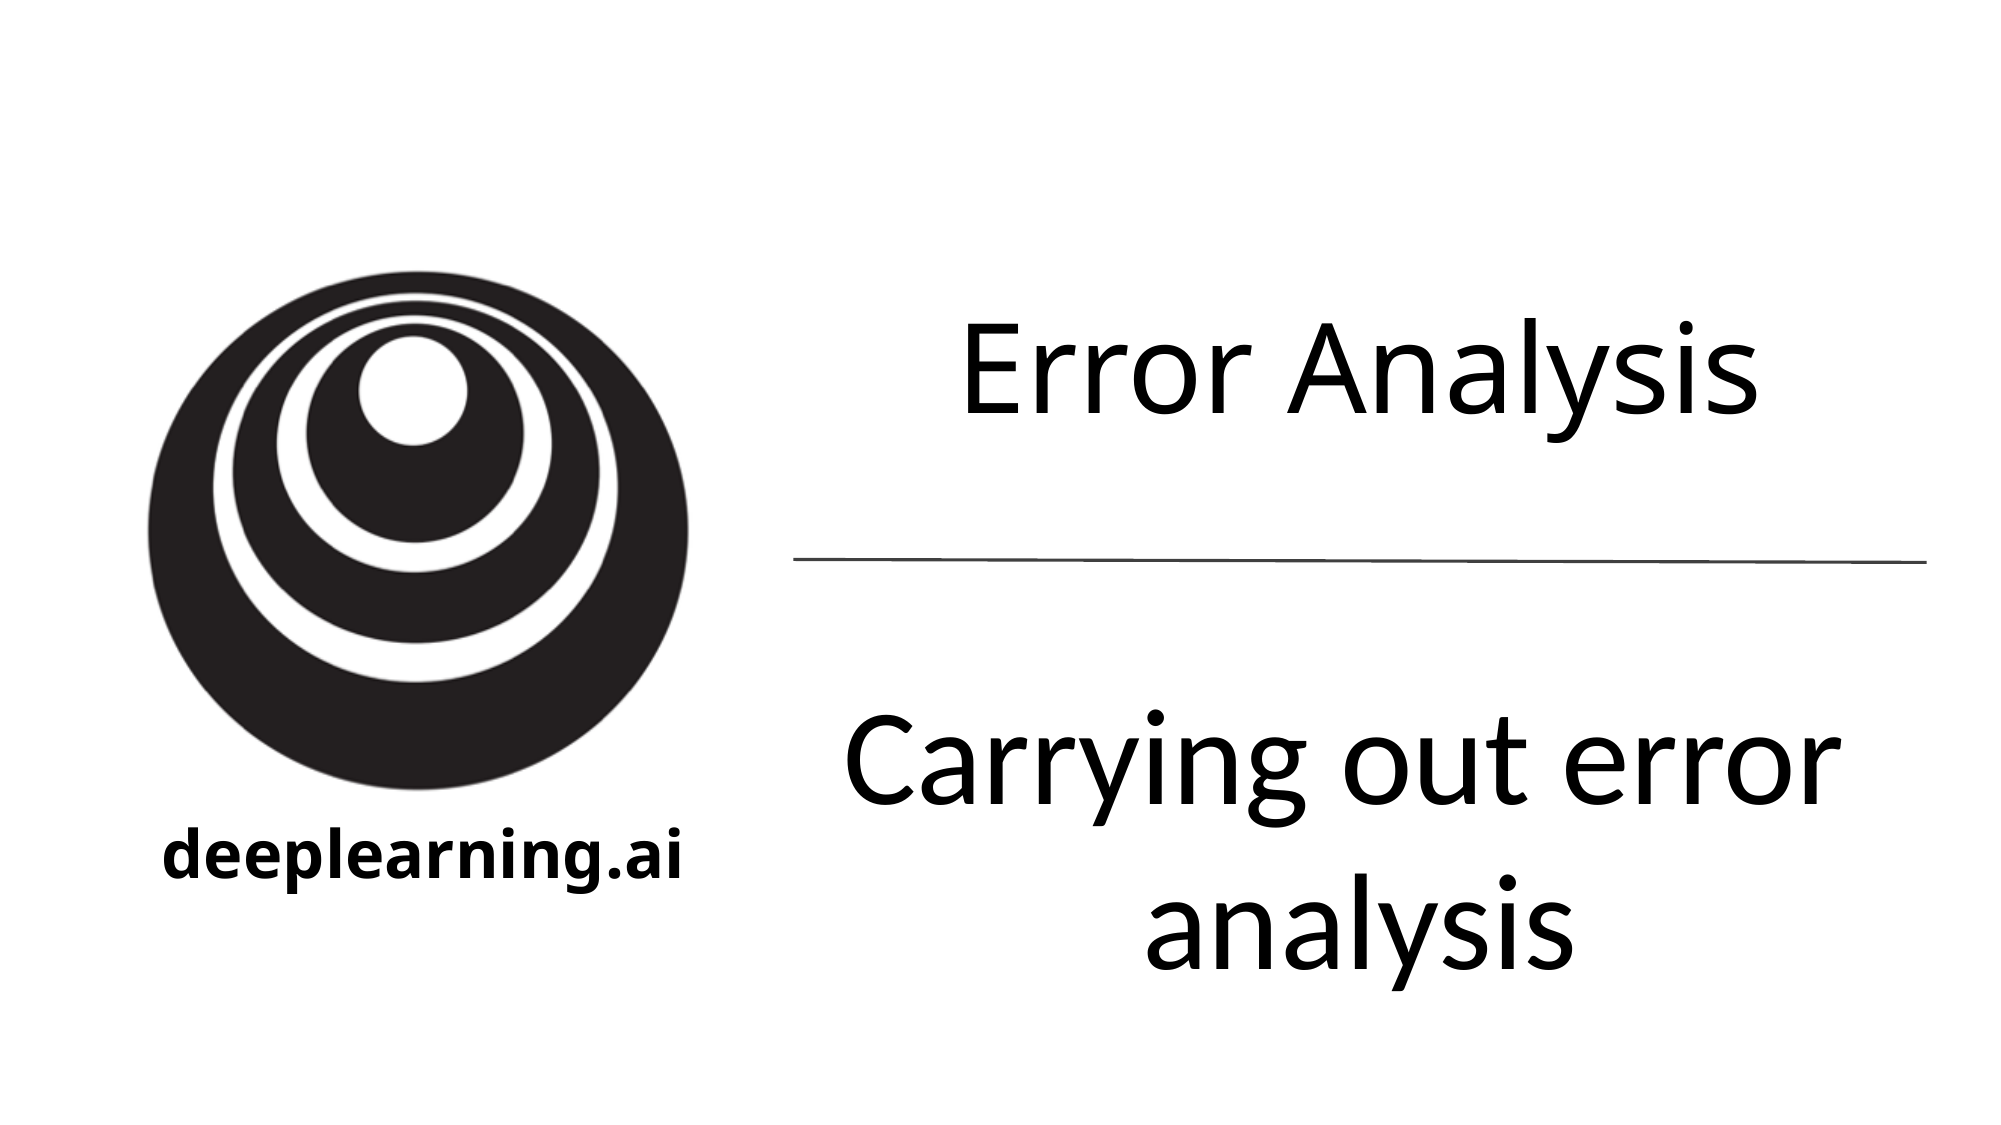

# Error Analysis
deeplearning.ai
Carrying out error
analysis